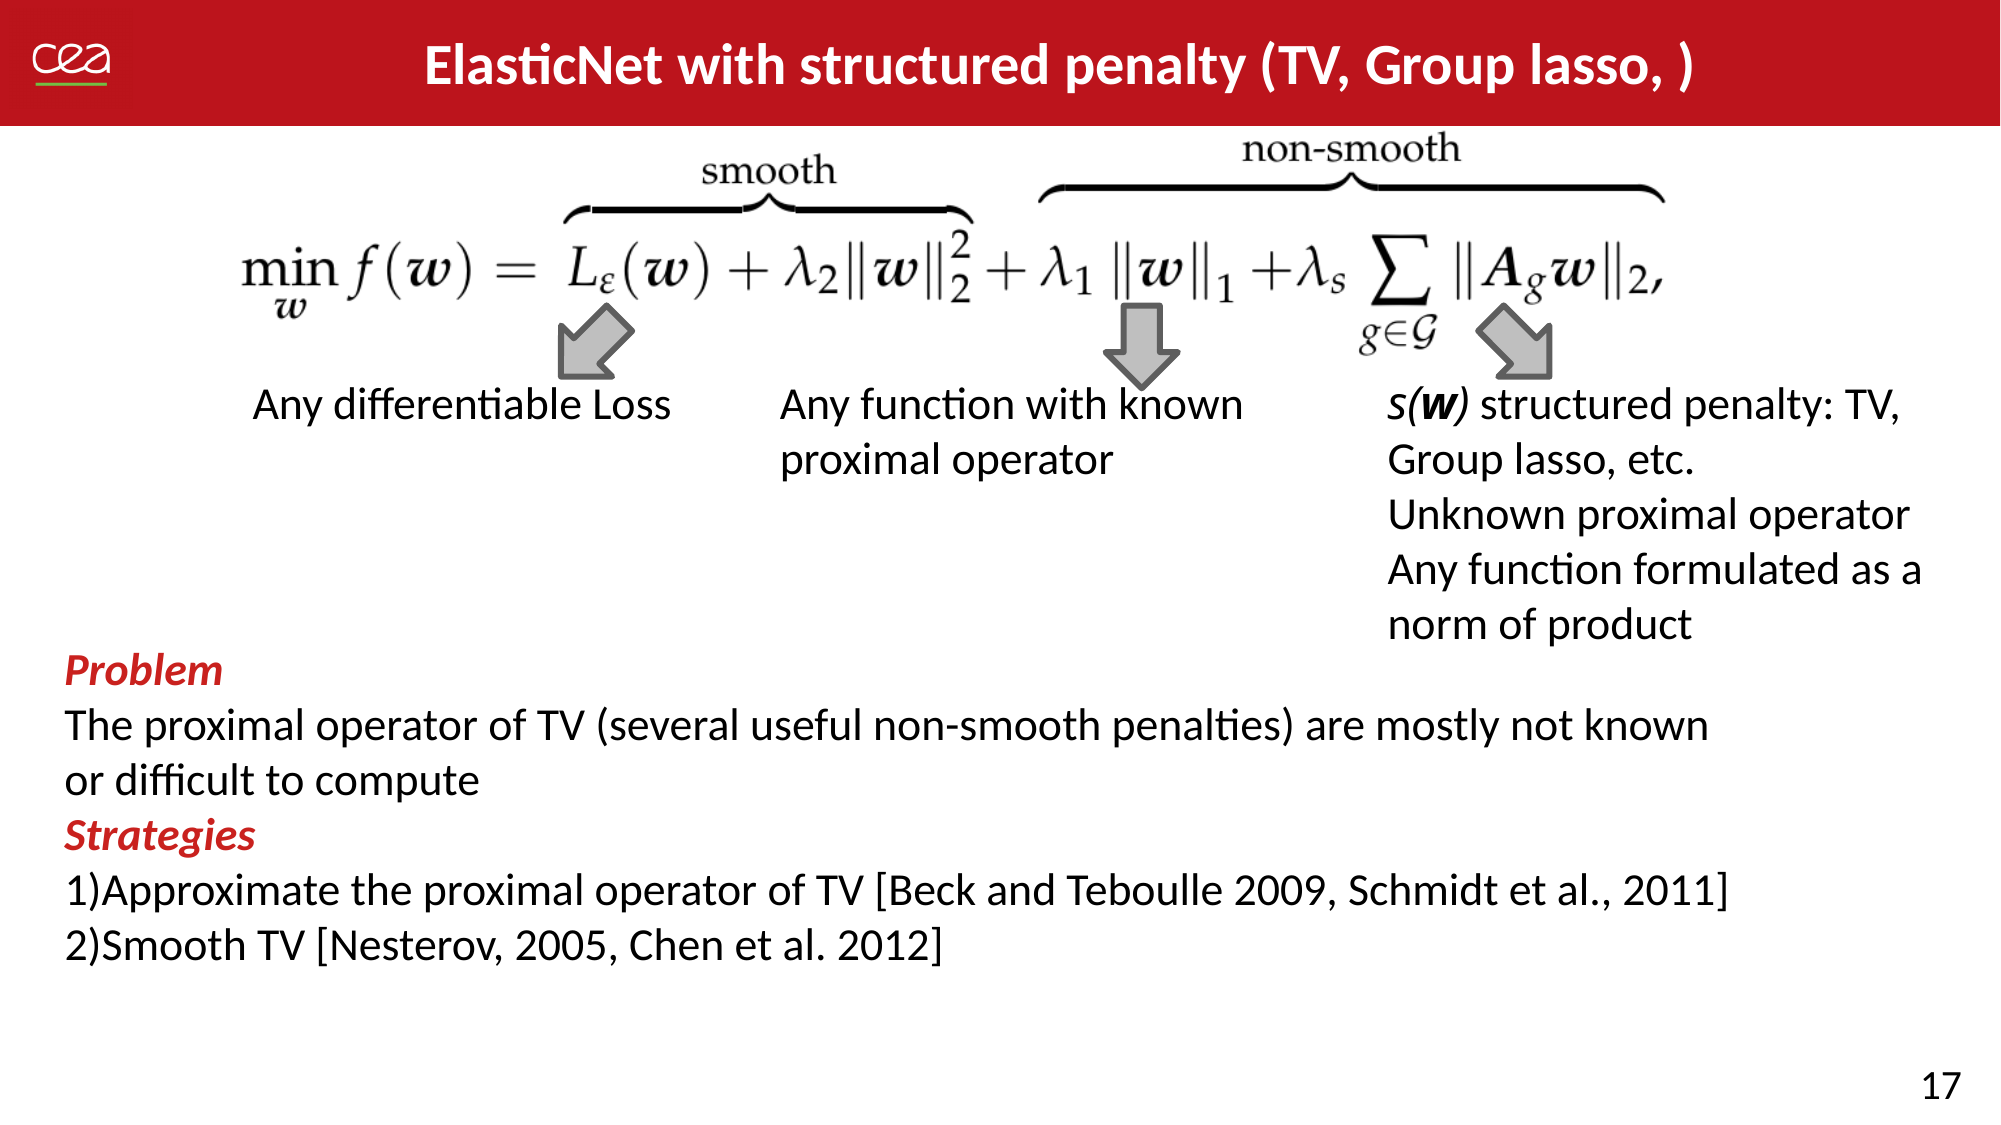

# ElasticNet with structured penalty (TV, Group lasso, )
Any differentiable Loss
Any function with known
proximal operator
s(w) structured penalty: TV,
Group lasso, etc.
Unknown proximal operator
Any function formulated as a
norm of product
Problem
The proximal operator of TV (several useful non-smooth penalties) are mostly not known or difficult to compute
Strategies
Approximate the proximal operator of TV [Beck and Teboulle 2009, Schmidt et al., 2011]
Smooth TV [Nesterov, 2005, Chen et al. 2012]